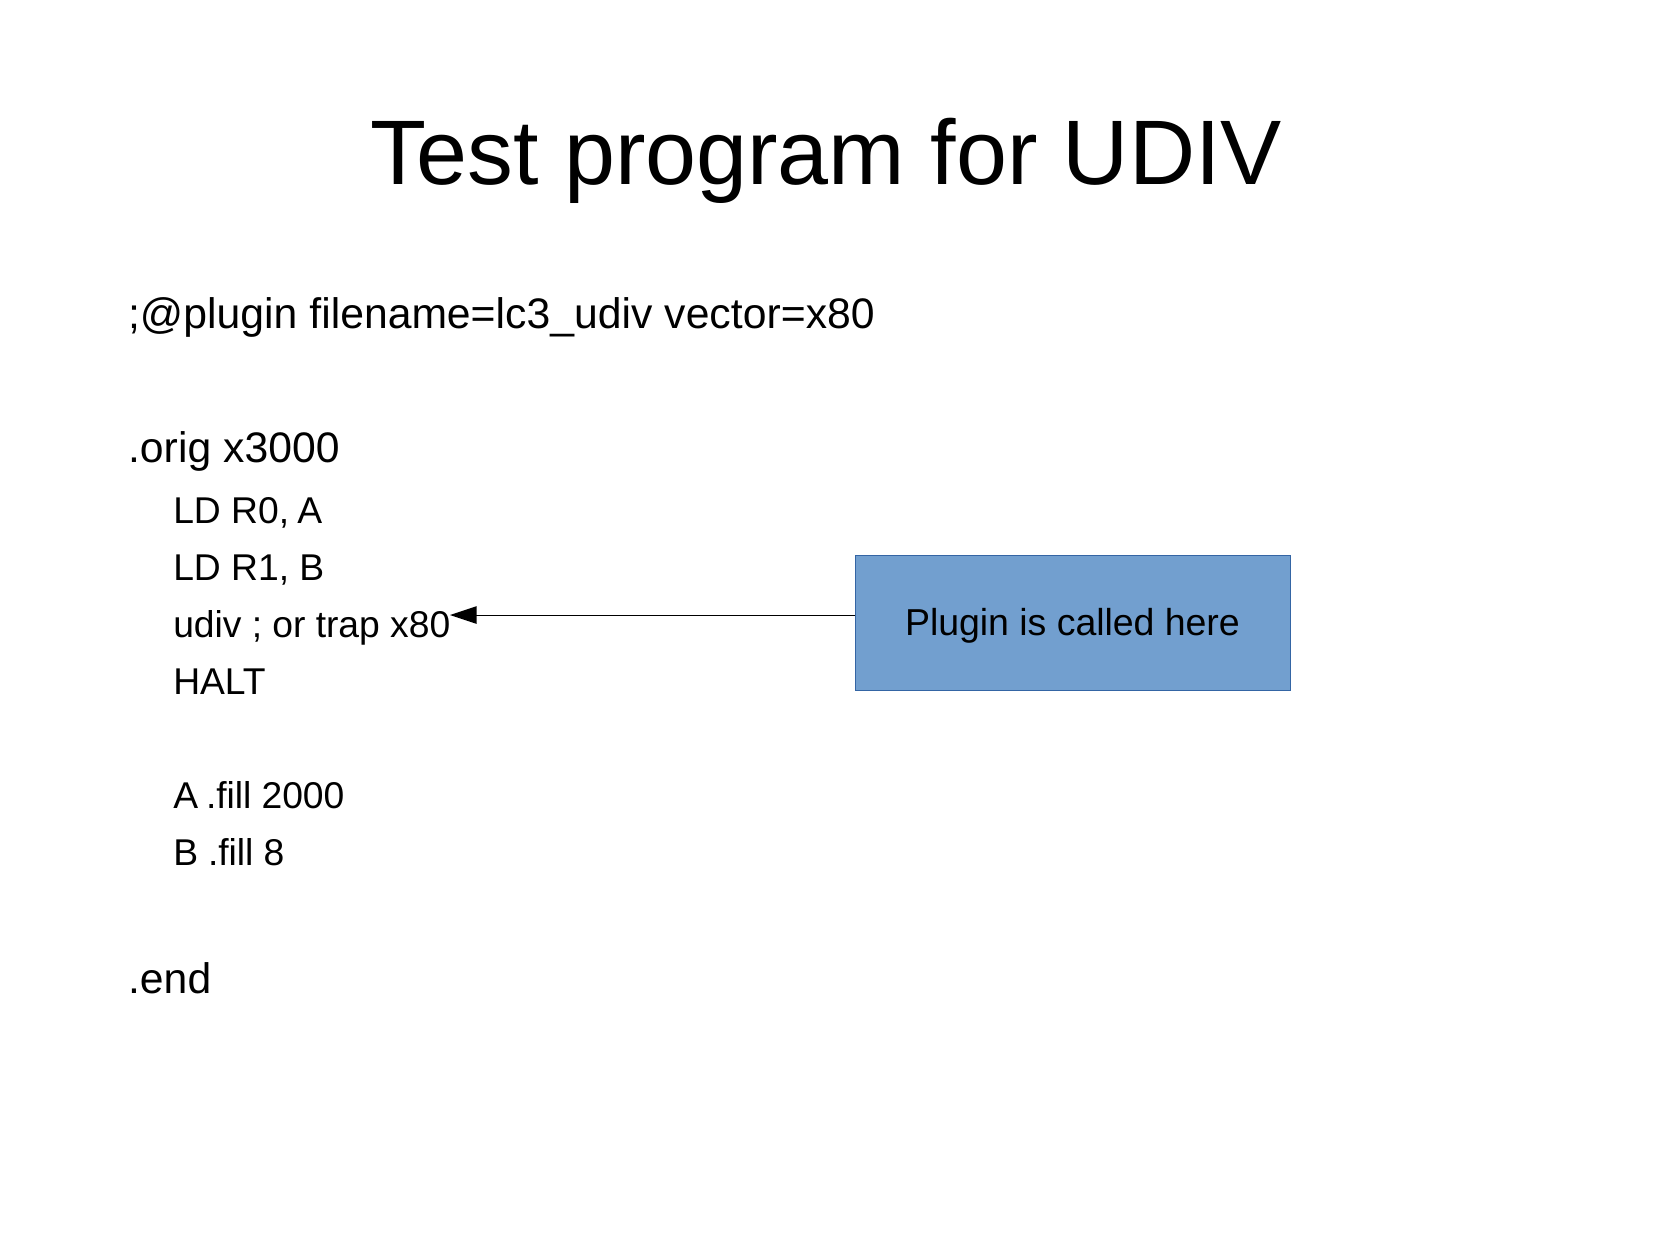

# Test program for UDIV
;@plugin filename=lc3_udiv vector=x80
.orig x3000
LD R0, A
LD R1, B
udiv ; or trap x80
HALT
A .fill 2000
B .fill 8
.end
Plugin is called here